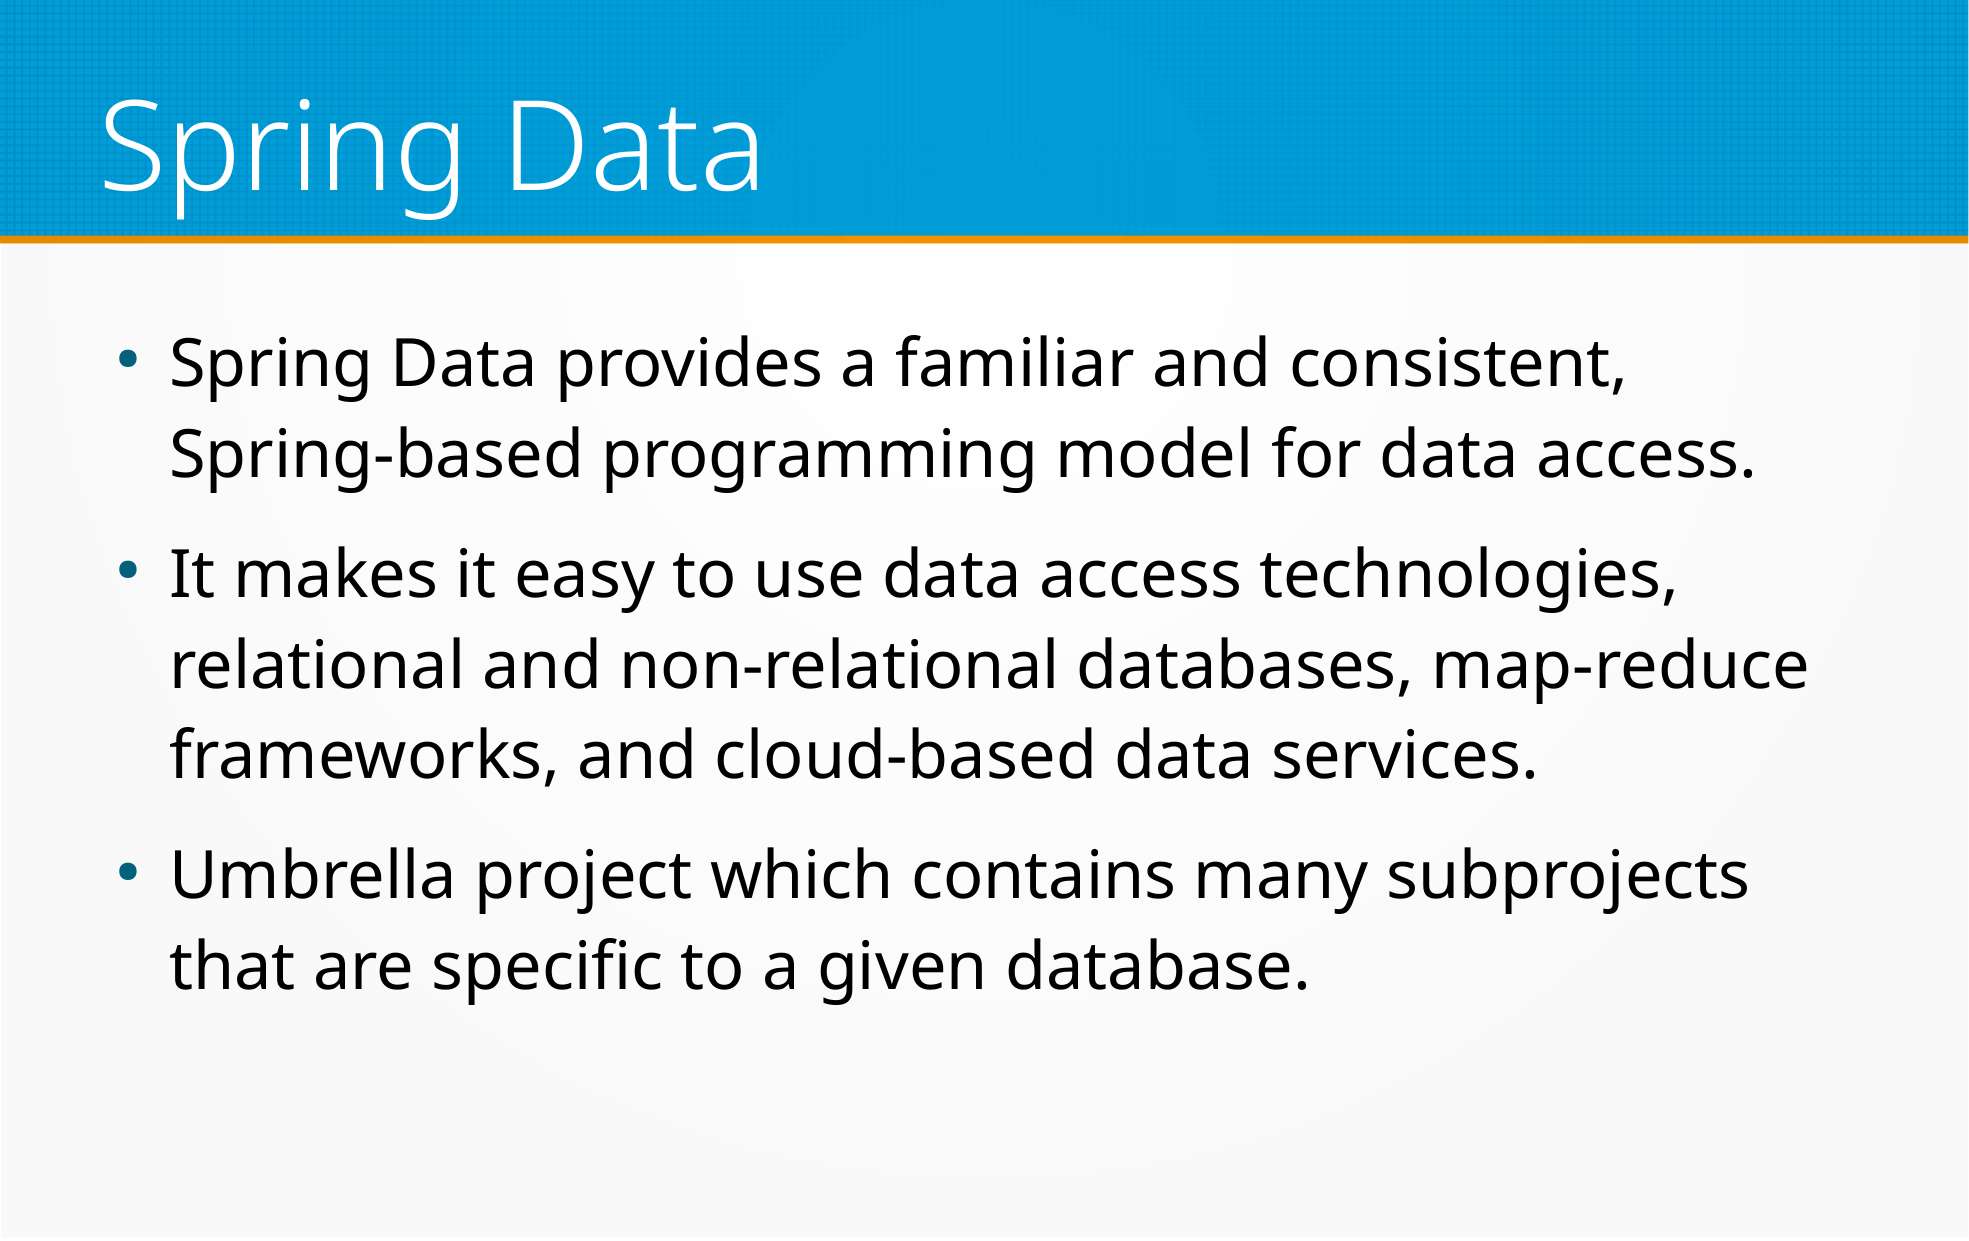

# Spring Data
Spring Data provides a familiar and consistent, Spring-based programming model for data access.
It makes it easy to use data access technologies, relational and non-relational databases, map-reduce frameworks, and cloud-based data services.
Umbrella project which contains many subprojects that are specific to a given database.